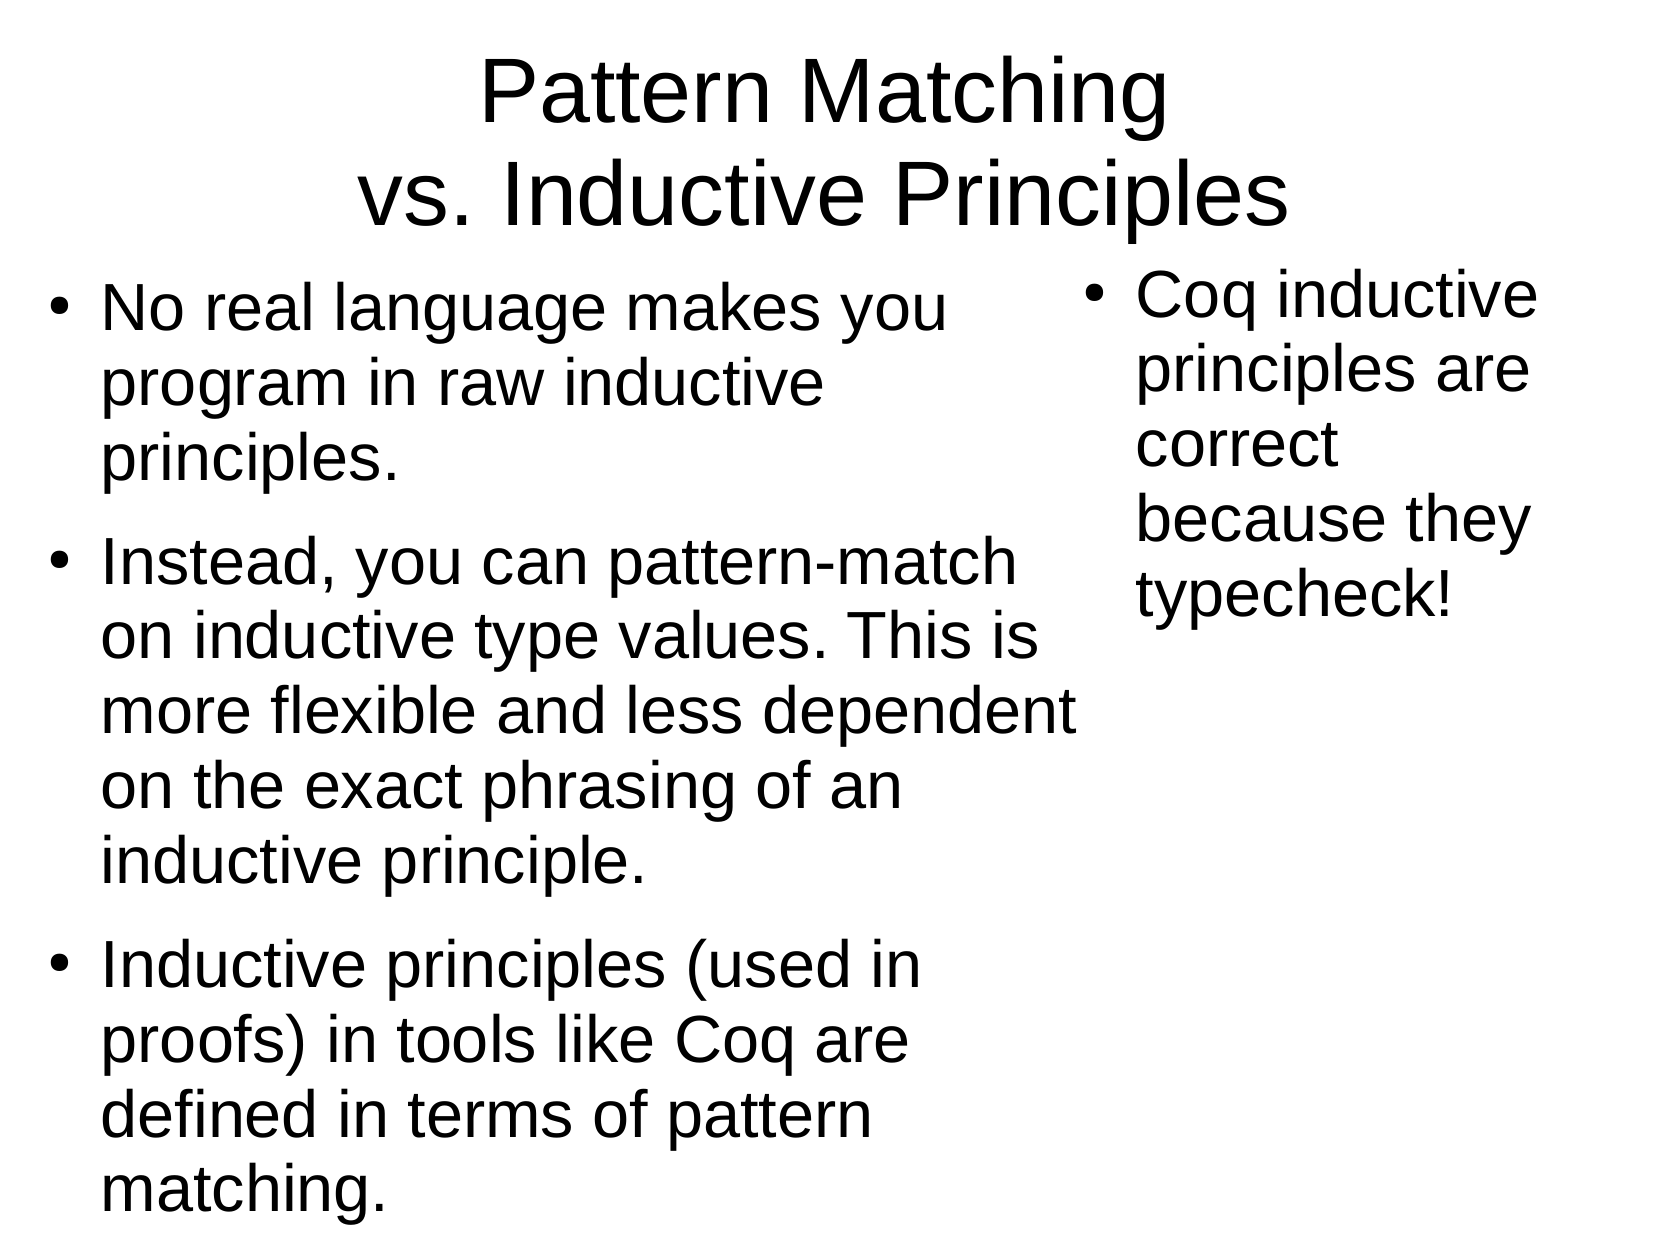

# Pattern Matching vs. Inductive Principles
Coq inductive principles are correct because they typecheck!
No real language makes you program in raw inductive principles.
Instead, you can pattern-match on inductive type values. This is more flexible and less dependent on the exact phrasing of an inductive principle.
Inductive principles (used in proofs) in tools like Coq are defined in terms of pattern matching.